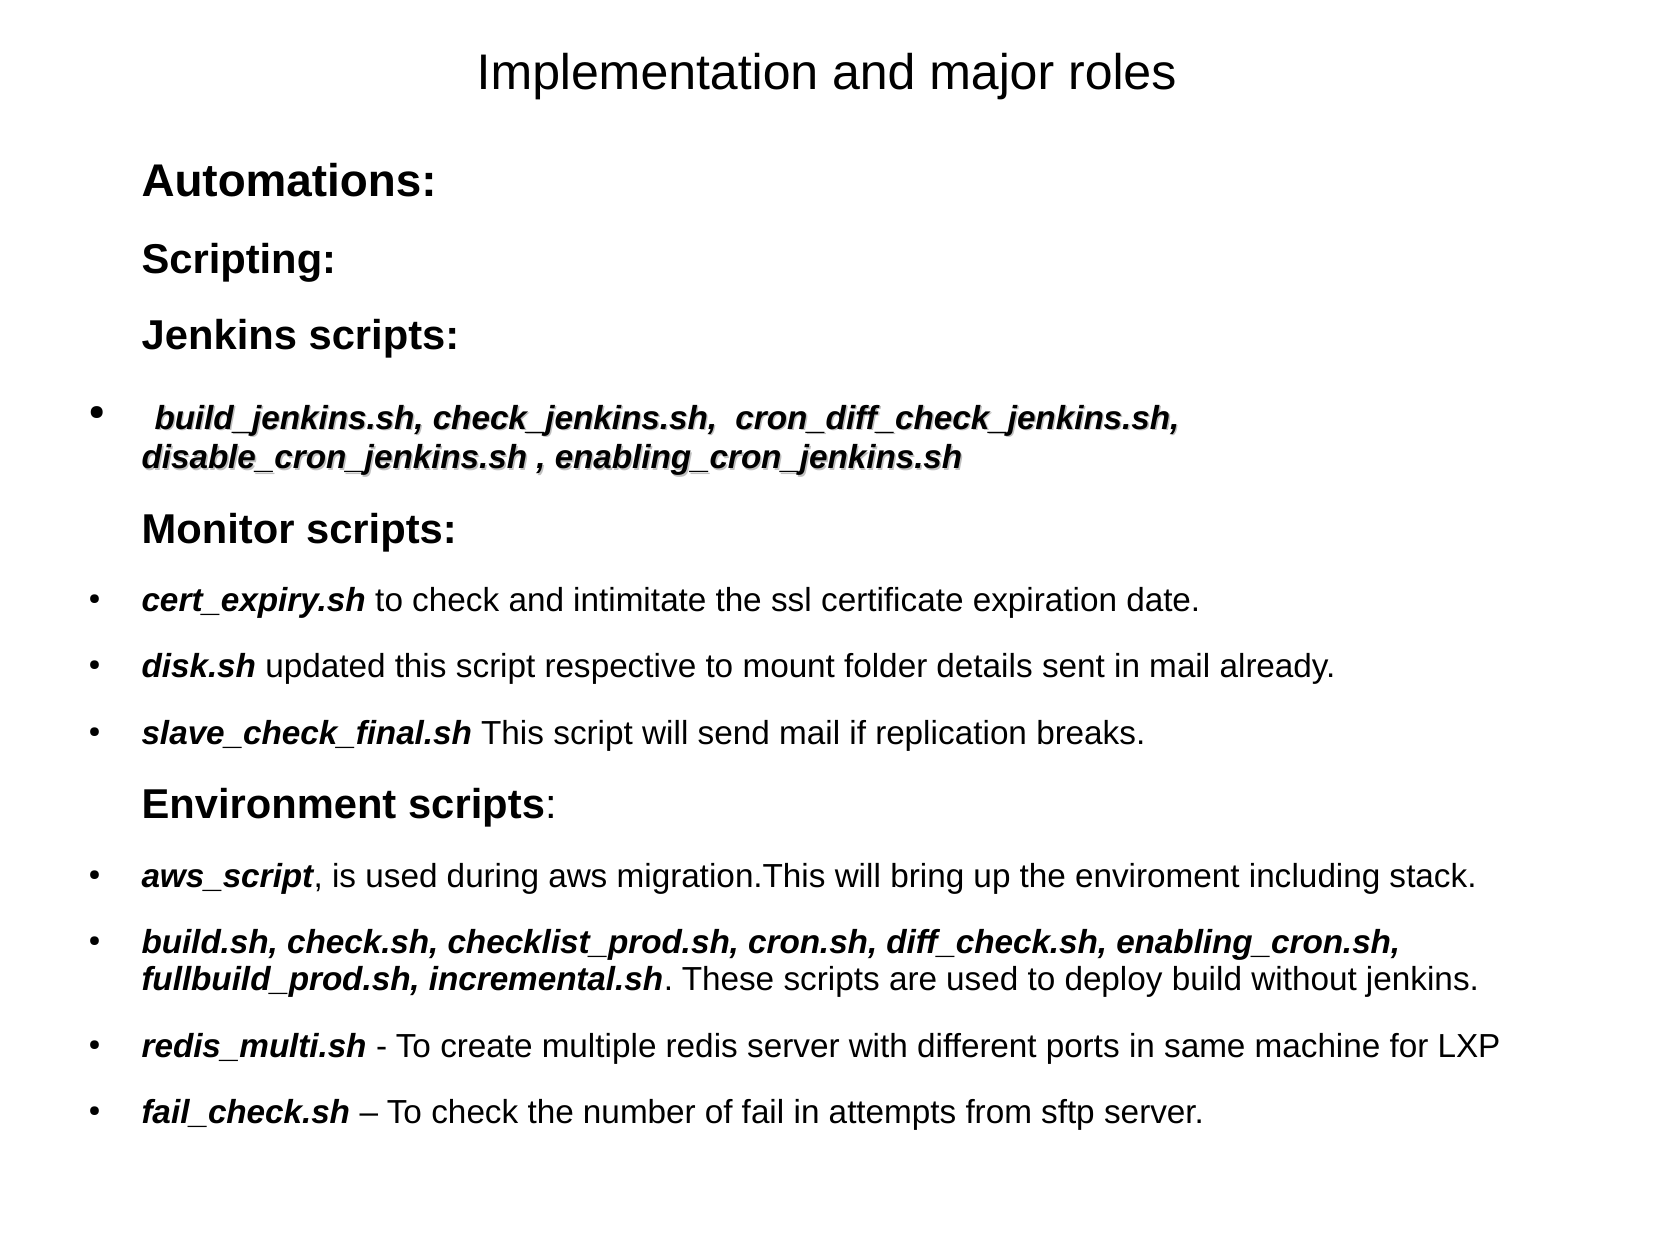

# Implementation and major roles
Automations:
Scripting:
Jenkins scripts:
 build_jenkins.sh, check_jenkins.sh, cron_diff_check_jenkins.sh, disable_cron_jenkins.sh , enabling_cron_jenkins.sh
Monitor scripts:
cert_expiry.sh to check and intimitate the ssl certificate expiration date.
disk.sh updated this script respective to mount folder details sent in mail already.
slave_check_final.sh This script will send mail if replication breaks.
Environment scripts:
aws_script, is used during aws migration.This will bring up the enviroment including stack.
build.sh, check.sh, checklist_prod.sh, cron.sh, diff_check.sh, enabling_cron.sh, fullbuild_prod.sh, incremental.sh. These scripts are used to deploy build without jenkins.
redis_multi.sh - To create multiple redis server with different ports in same machine for LXP
fail_check.sh – To check the number of fail in attempts from sftp server.